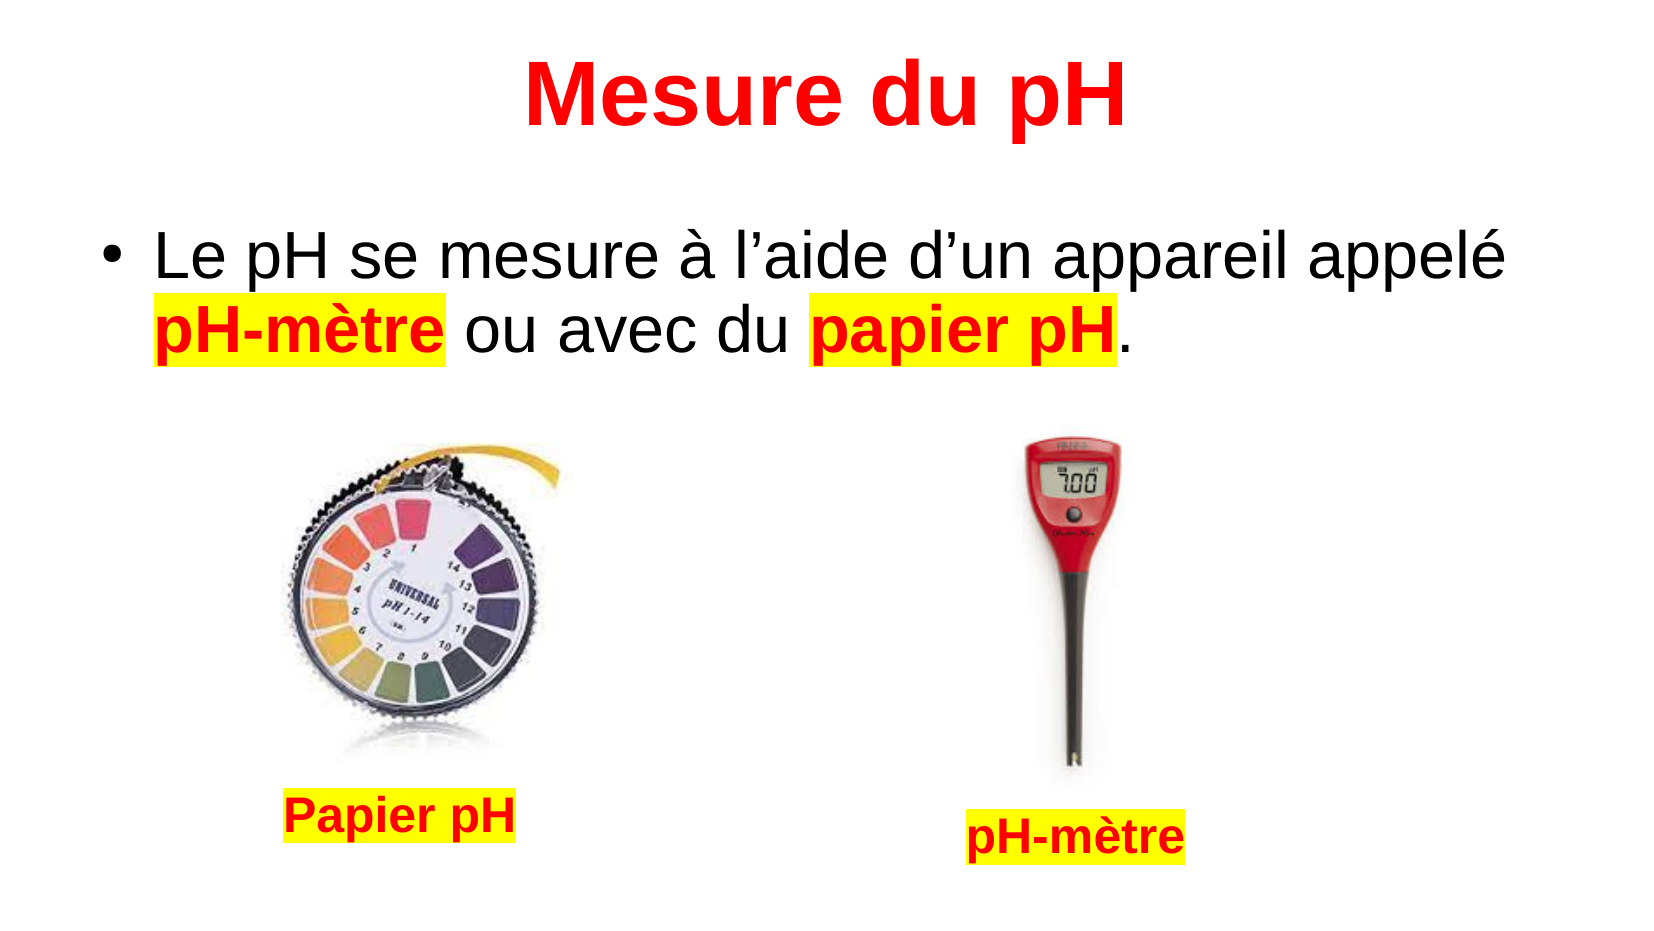

# Mesure du pH
Le pH se mesure à l’aide d’un appareil appelé pH-mètre ou avec du papier pH.
Papier pH
pH-mètre